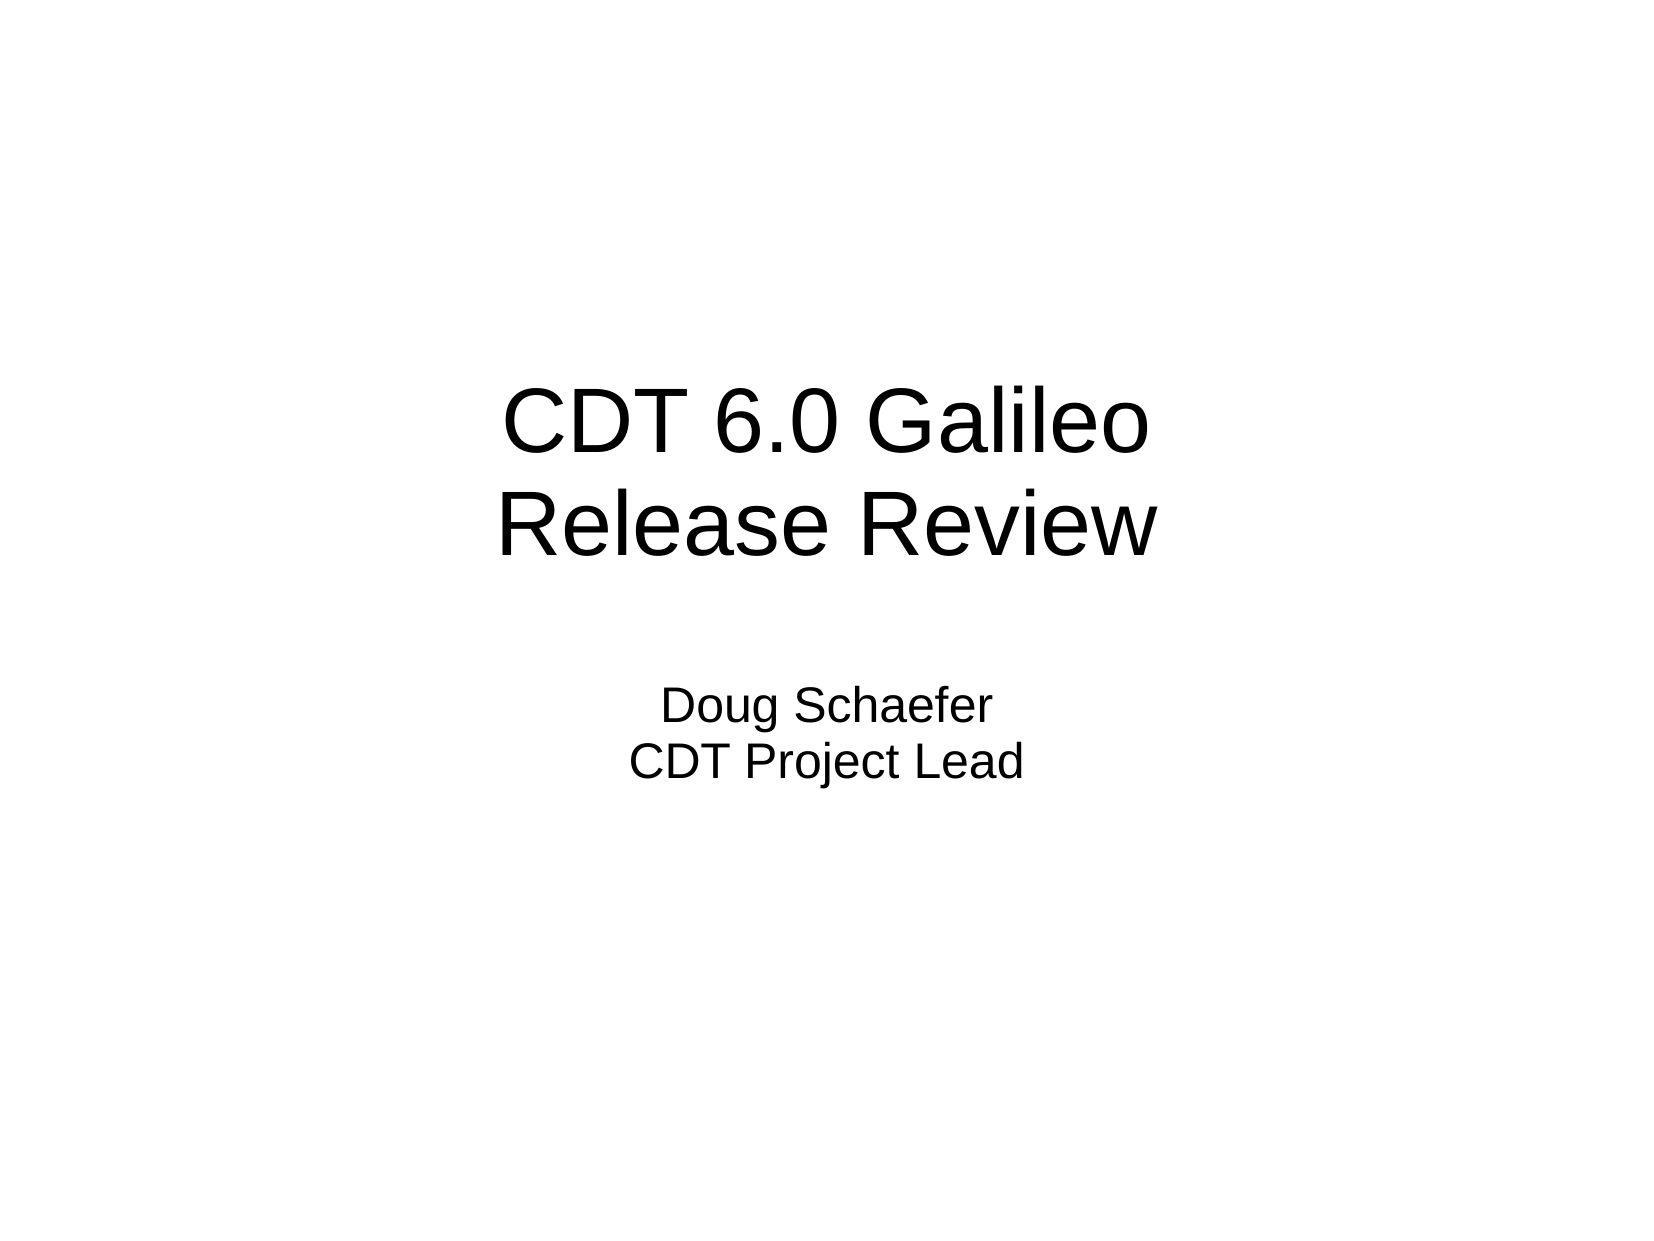

# CDT 6.0 Galileo Release Review Doug Schaefer CDT Project Lead